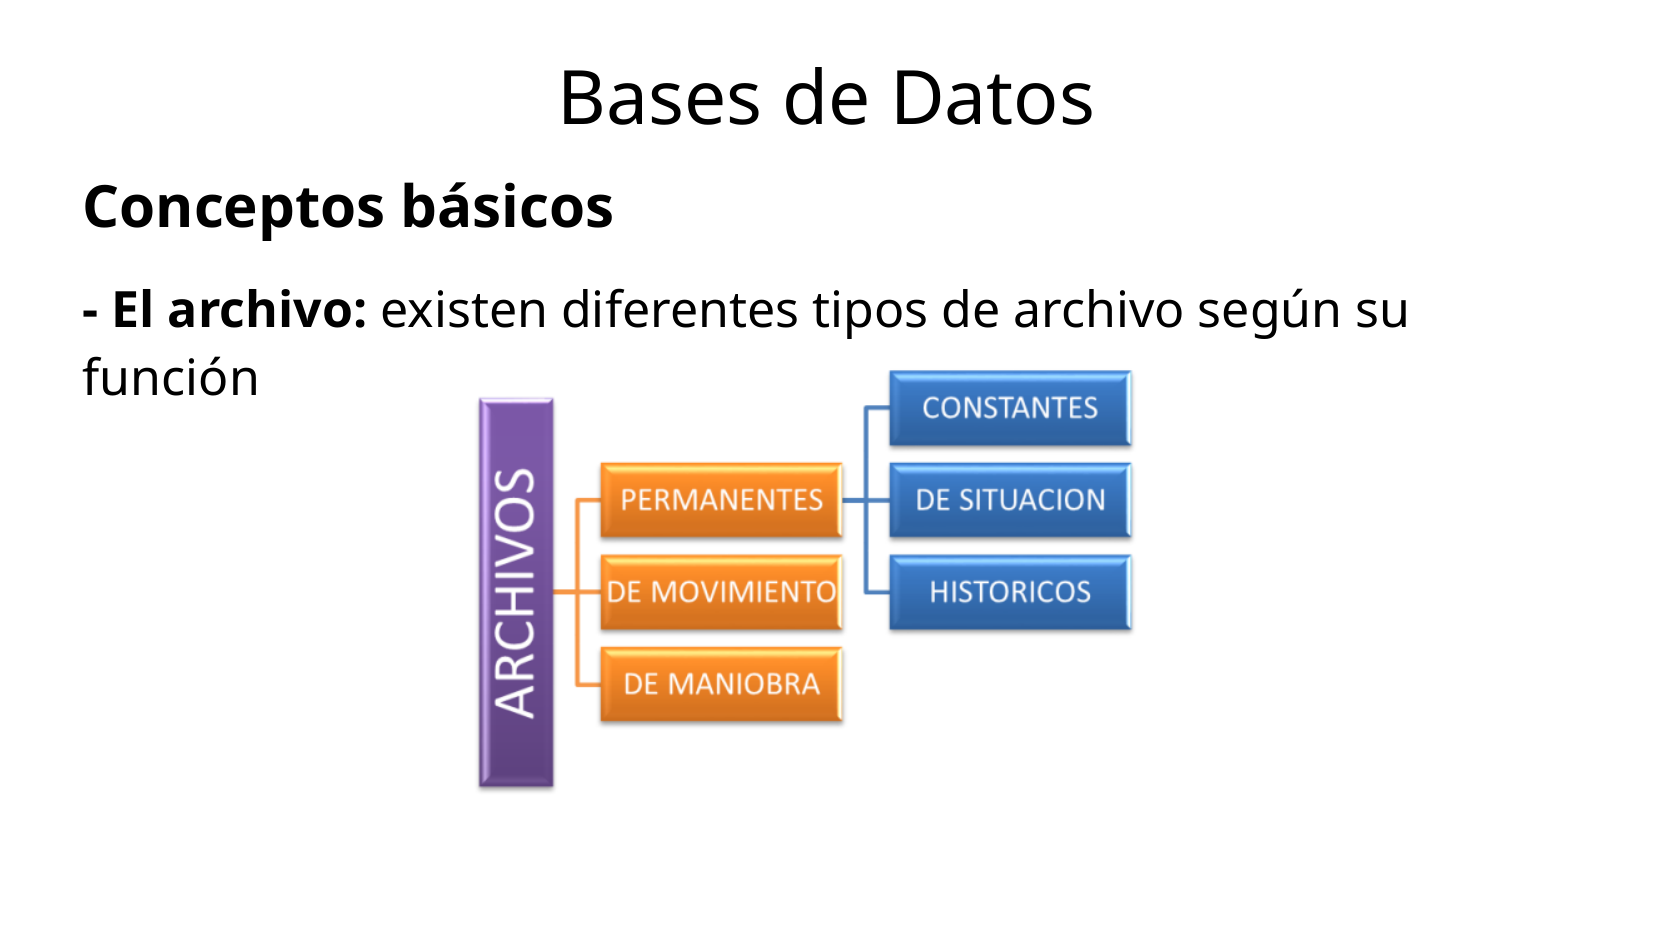

# Bases de Datos
Conceptos básicos
- El archivo: existen diferentes tipos de archivo según su función